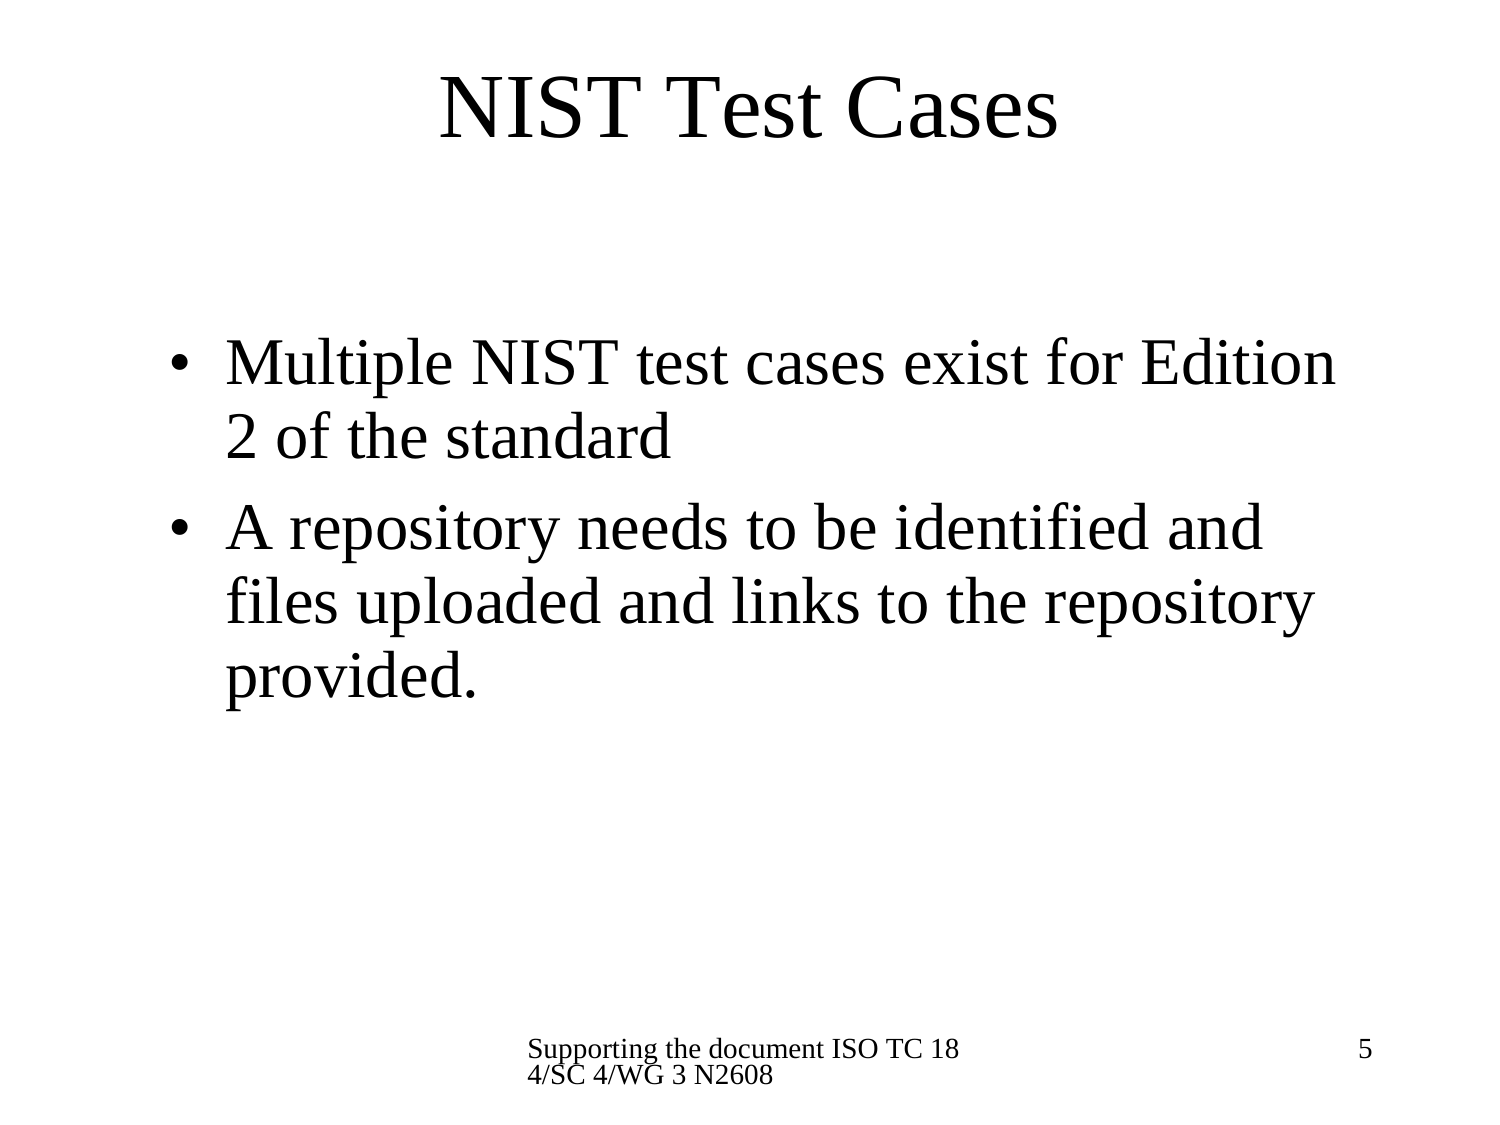

# NIST Test Cases
Multiple NIST test cases exist for Edition 2 of the standard
A repository needs to be identified and files uploaded and links to the repository provided.
Supporting the document ISO TC 184/SC 4/WG 3 N2608
5